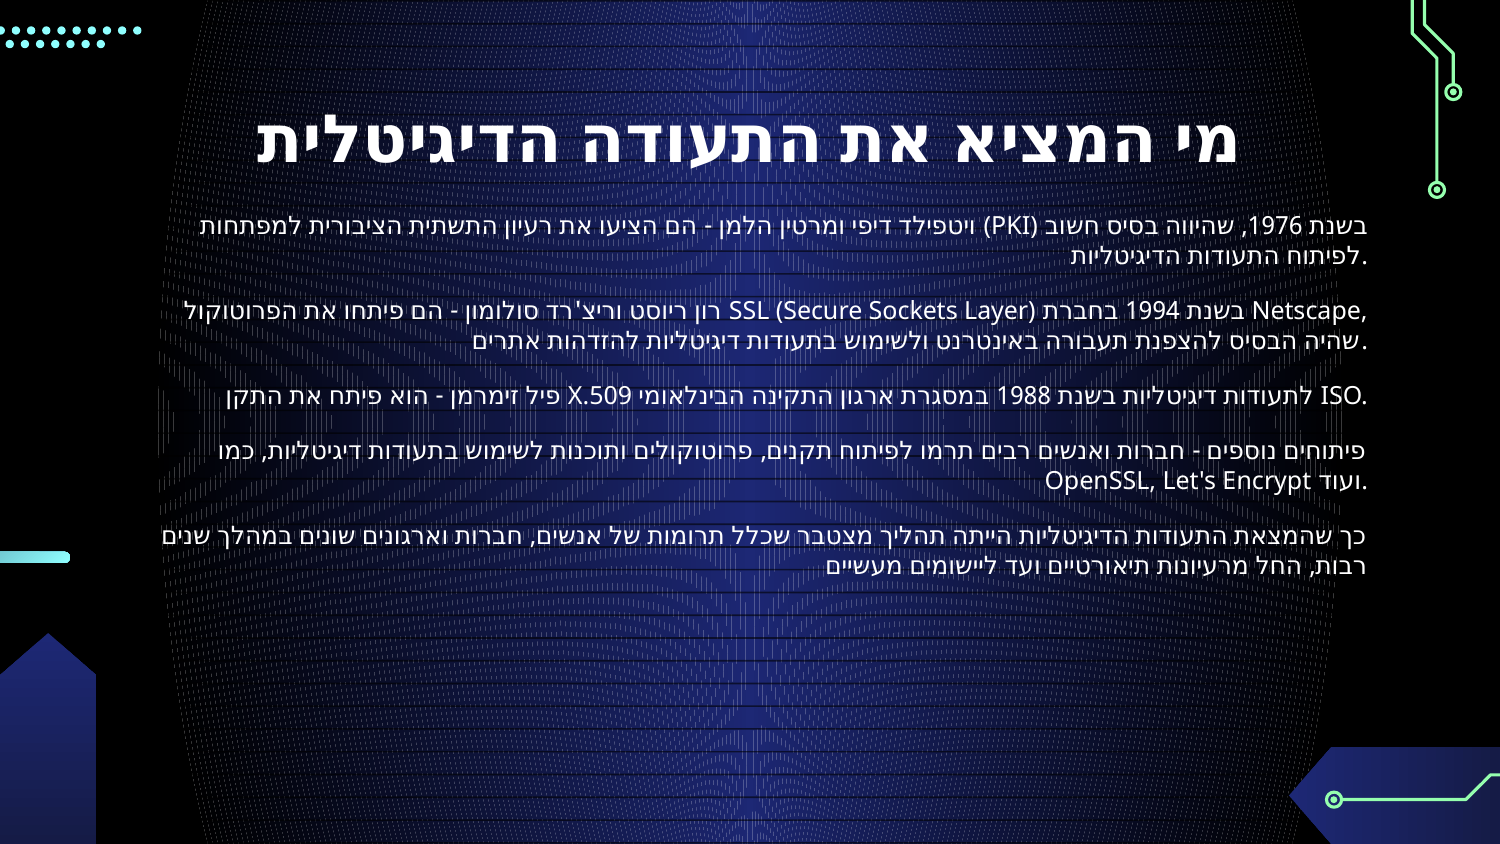

# מי המציא את התעודה הדיגיטלית
ויטפילד דיפי ומרטין הלמן - הם הציעו את רעיון התשתית הציבורית למפתחות (PKI) בשנת 1976, שהיווה בסיס חשוב לפיתוח התעודות הדיגיטליות.
רון ריוסט וריצ'רד סולומון - הם פיתחו את הפרוטוקול SSL (Secure Sockets Layer) בשנת 1994 בחברת Netscape, שהיה הבסיס להצפנת תעבורה באינטרנט ולשימוש בתעודות דיגיטליות להזדהות אתרים.
פיל זימרמן - הוא פיתח את התקן X.509 לתעודות דיגיטליות בשנת 1988 במסגרת ארגון התקינה הבינלאומי ISO.
פיתוחים נוספים - חברות ואנשים רבים תרמו לפיתוח תקנים, פרוטוקולים ותוכנות לשימוש בתעודות דיגיטליות, כמו OpenSSL, Let's Encrypt ועוד.
כך שהמצאת התעודות הדיגיטליות הייתה תהליך מצטבר שכלל תרומות של אנשים, חברות וארגונים שונים במהלך שנים רבות, החל מרעיונות תיאורטיים ועד ליישומים מעשיים